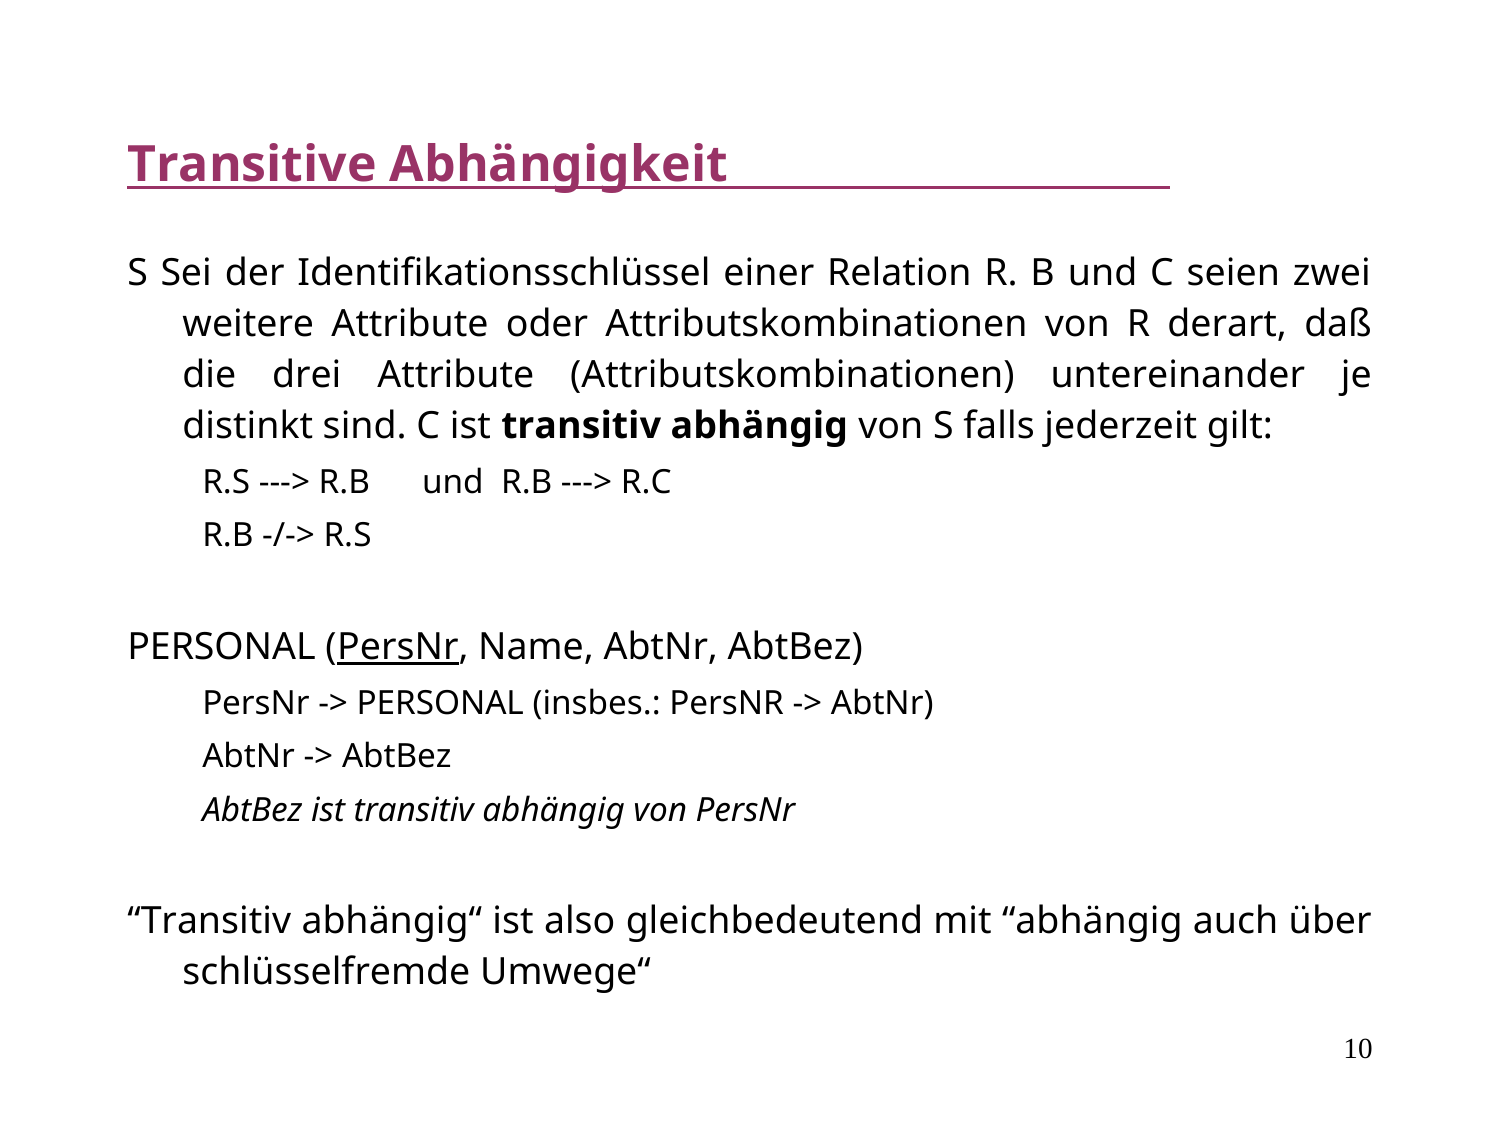

# Transitive Abhängigkeit
S Sei der Identifikationsschlüssel einer Relation R. B und C seien zwei weitere Attribute oder Attributskombinationen von R derart, daß die drei Attribute (Attributskombinationen) untereinander je distinkt sind. C ist transitiv abhängig von S falls jederzeit gilt:
R.S ---> R.B und R.B ---> R.C
R.B -/-> R.S
PERSONAL (PersNr, Name, AbtNr, AbtBez)
PersNr -> PERSONAL (insbes.: PersNR -> AbtNr)
AbtNr -> AbtBez
AbtBez ist transitiv abhängig von PersNr
“Transitiv abhängig“ ist also gleichbedeutend mit “abhängig auch über schlüsselfremde Umwege“
10